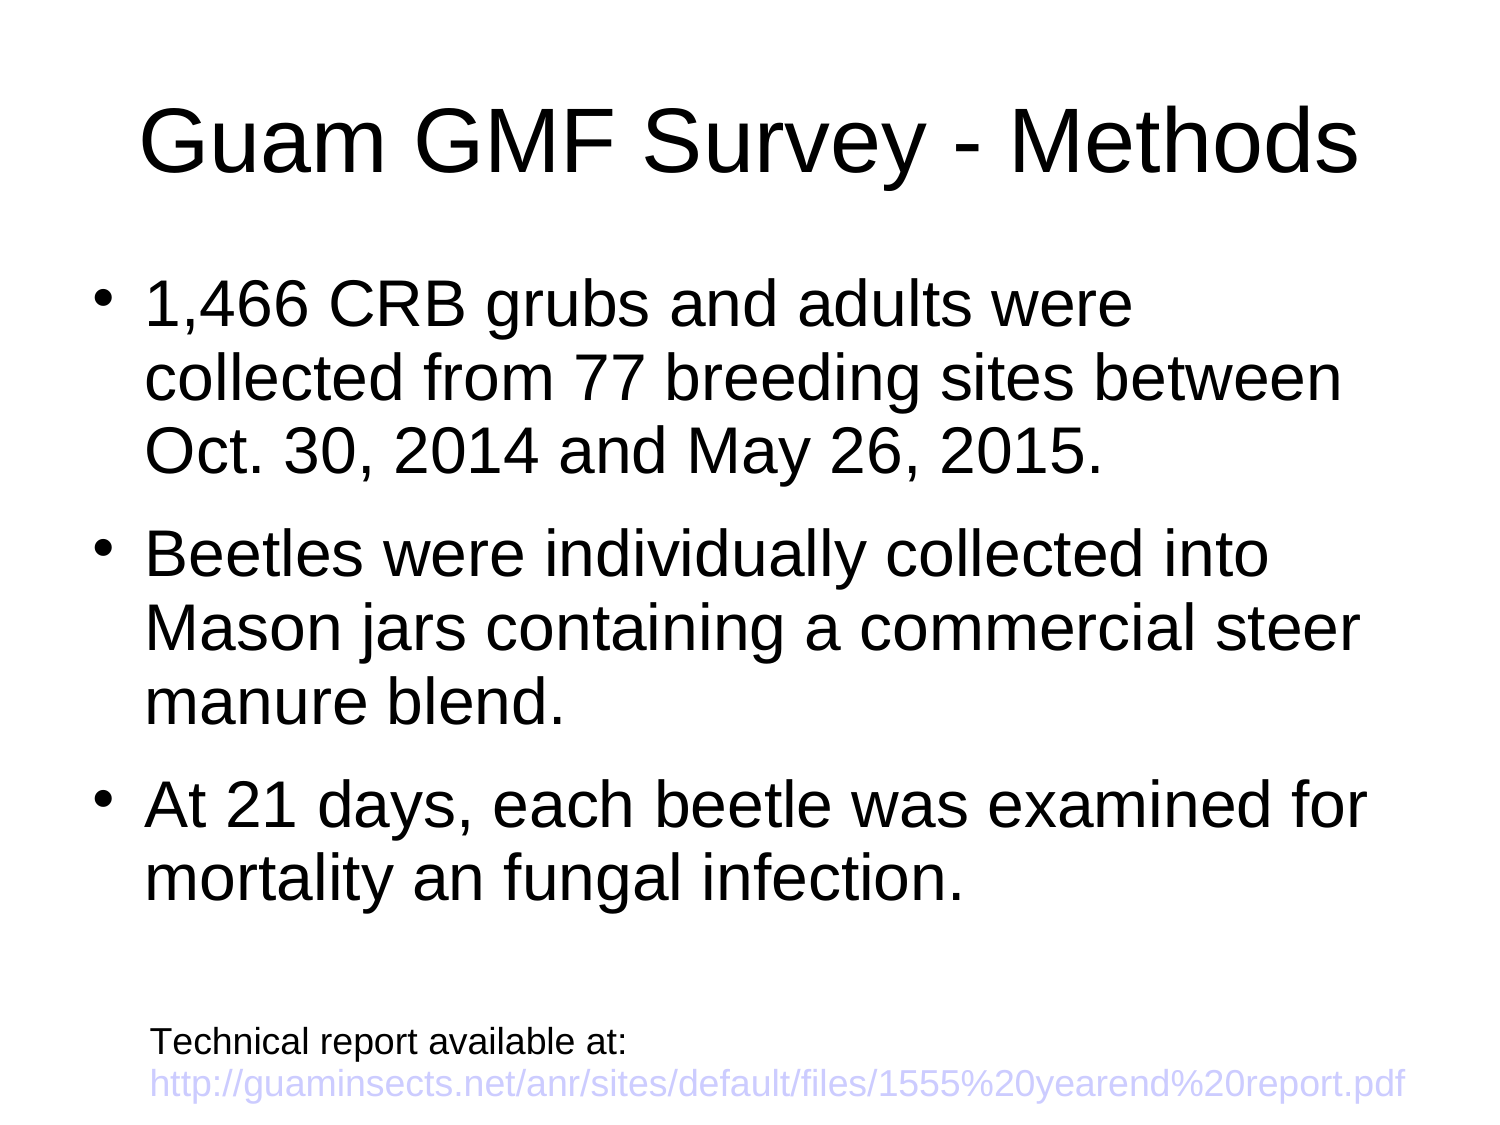

# Guam GMF Survey - Methods
1,466 CRB grubs and adults were collected from 77 breeding sites between Oct. 30, 2014 and May 26, 2015.
Beetles were individually collected into Mason jars containing a commercial steer manure blend.
At 21 days, each beetle was examined for mortality an fungal infection.
Technical report available at:
http://guaminsects.net/anr/sites/default/files/1555%20yearend%20report.pdf